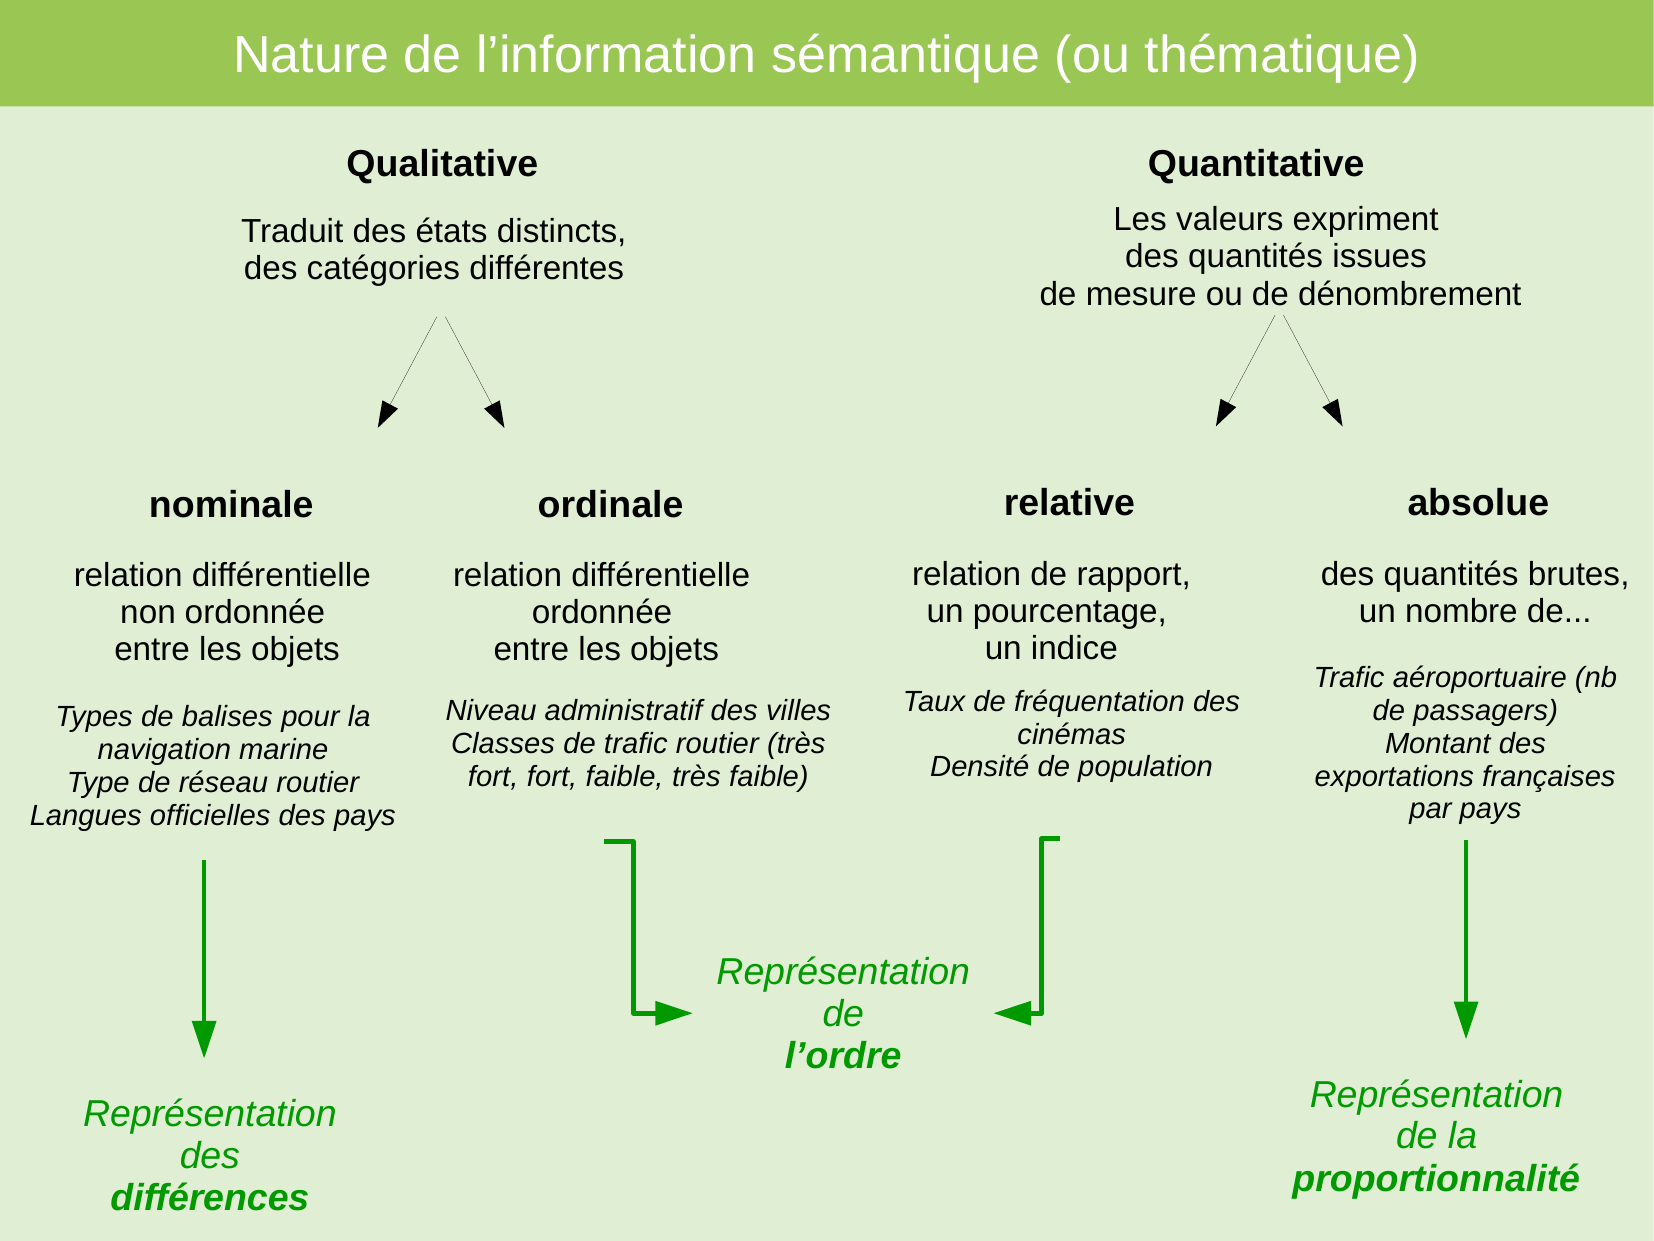

# Nature de l’information sémantique (ou thématique)
Qualitative
Traduit des états distincts, des catégories différentes
Quantitative
Les valeurs expriment
des quantités issues
de mesure ou de dénombrement
relative
relation de rapport,
un pourcentage,
un indice
absolue
des quantités brutes,
un nombre de...
nominale
relation différentielle
non ordonnée
entre les objets
ordinale
relation différentielle
ordonnée
entre les objets
Trafic aéroportuaire (nb de passagers)
Montant des exportations françaises par pays
Taux de fréquentation des cinémas
Densité de population
Niveau administratif des villes
Classes de trafic routier (très fort, fort, faible, très faible)
Types de balises pour la navigation marine
Type de réseau routier
Langues officielles des pays
Représentation de
l’ordre
Représentation
de la proportionnalité
Représentation des
différences